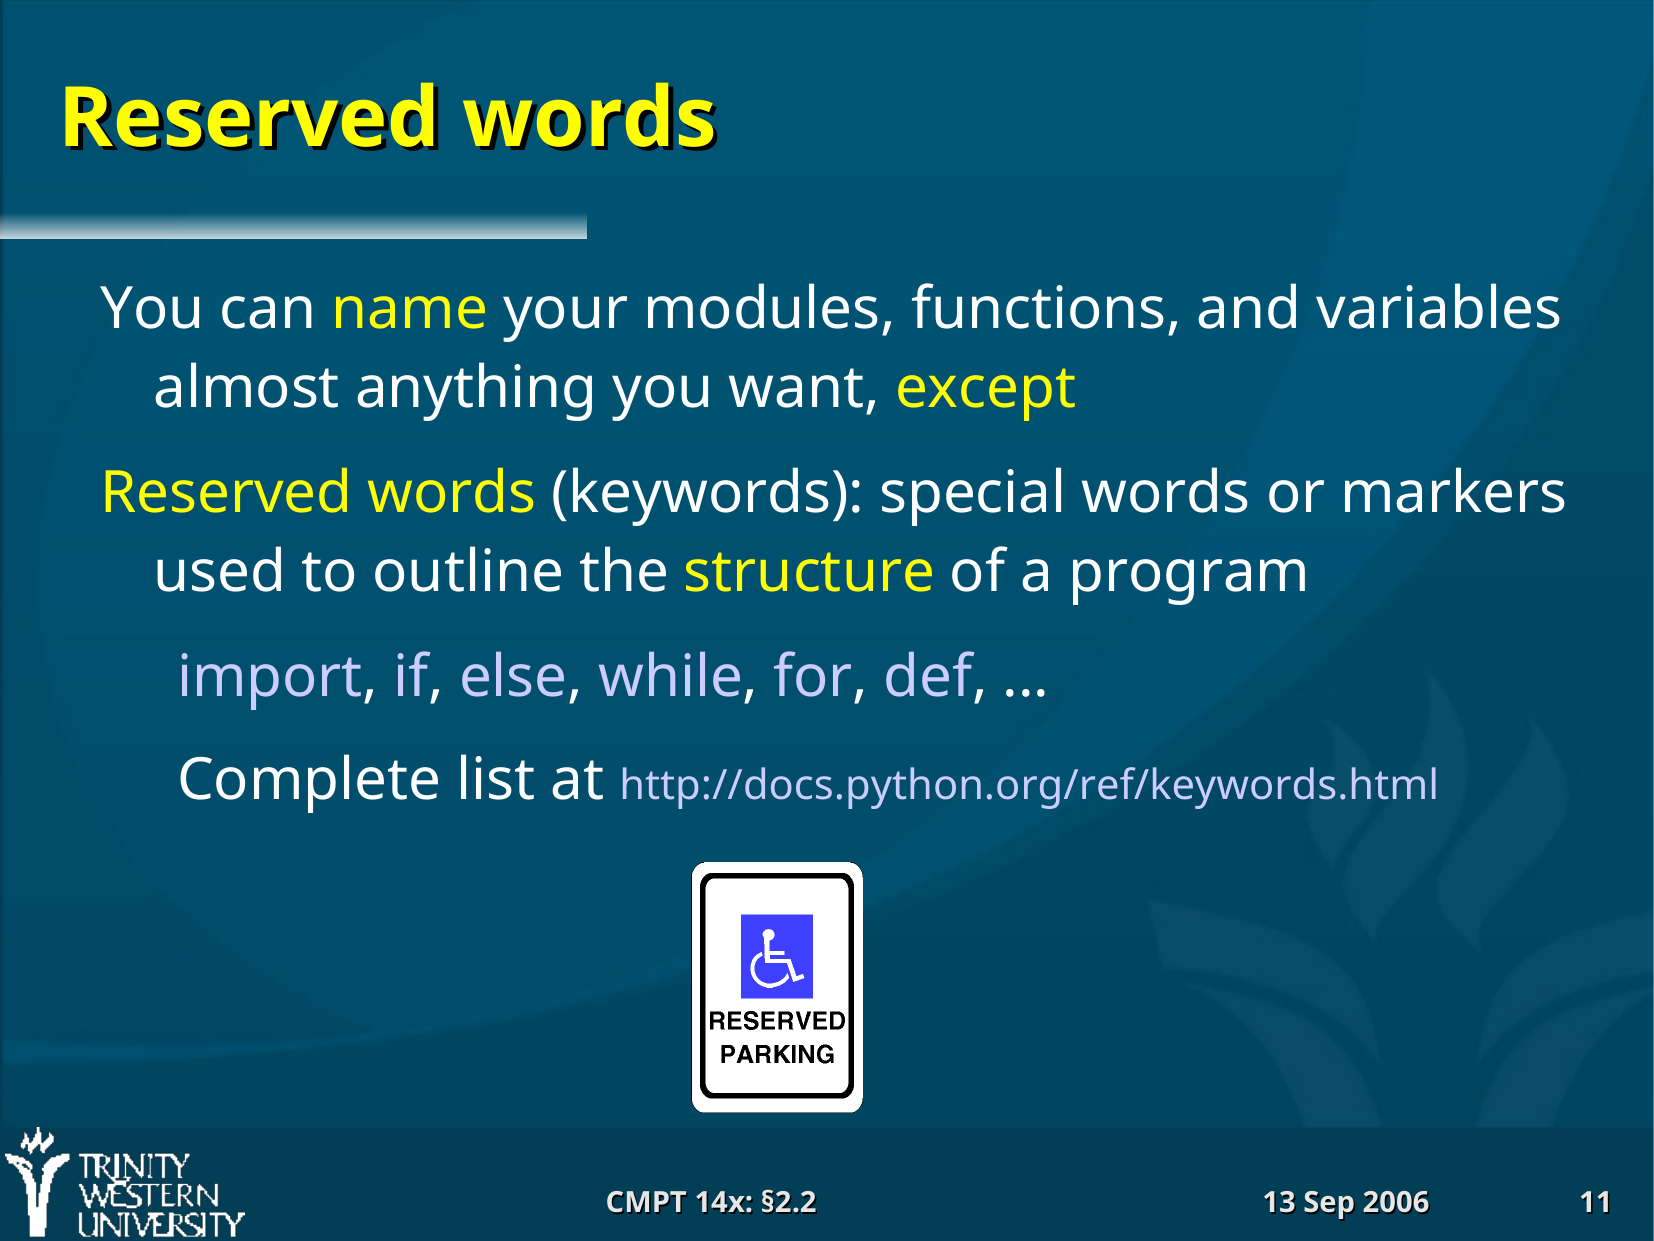

# Reserved words
You can name your modules, functions, and variables almost anything you want, except
Reserved words (keywords): special words or markers used to outline the structure of a program
import, if, else, while, for, def, ...
Complete list at http://docs.python.org/ref/keywords.html
CMPT 14x: §2.2
13 Sep 2006
11